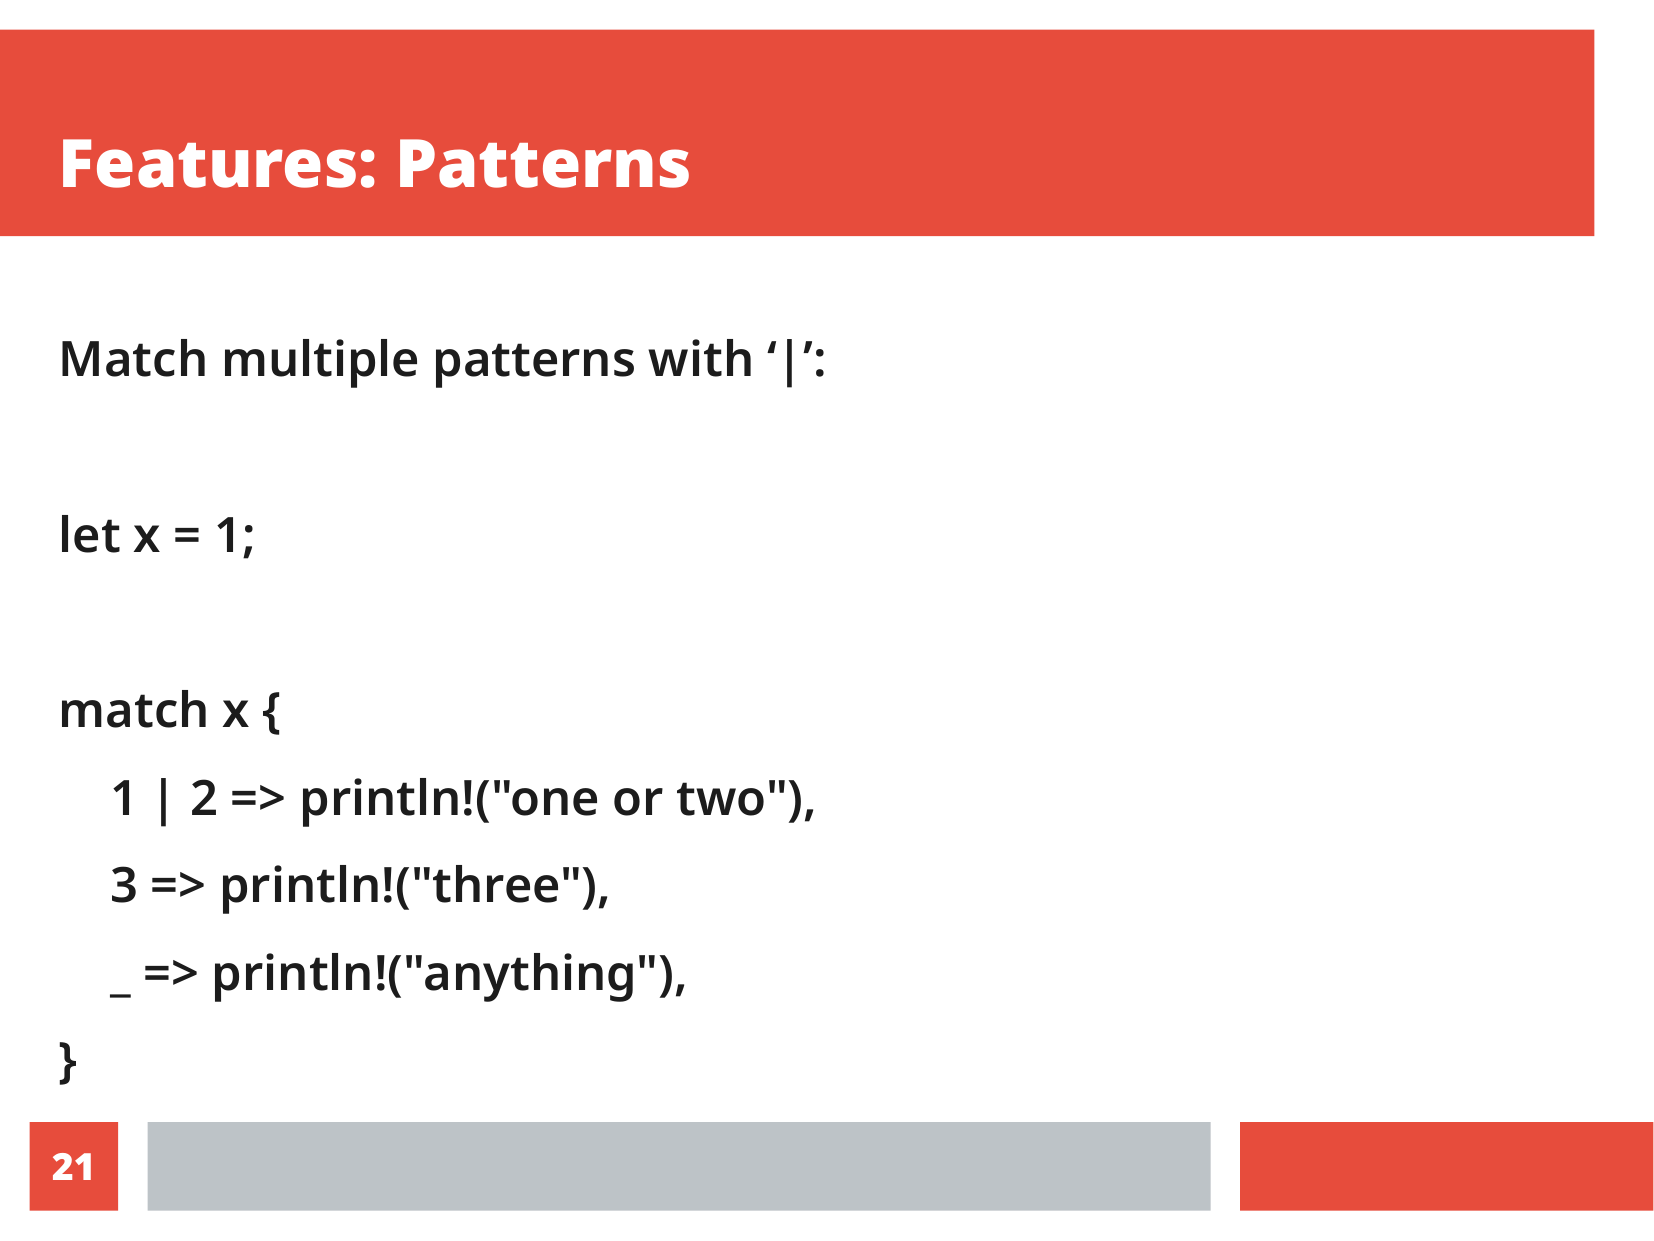

# Features: Patterns
Match multiple patterns with ‘|’:
let x = 1;
match x {
 1 | 2 => println!("one or two"),
 3 => println!("three"),
 _ => println!("anything"),
}
21